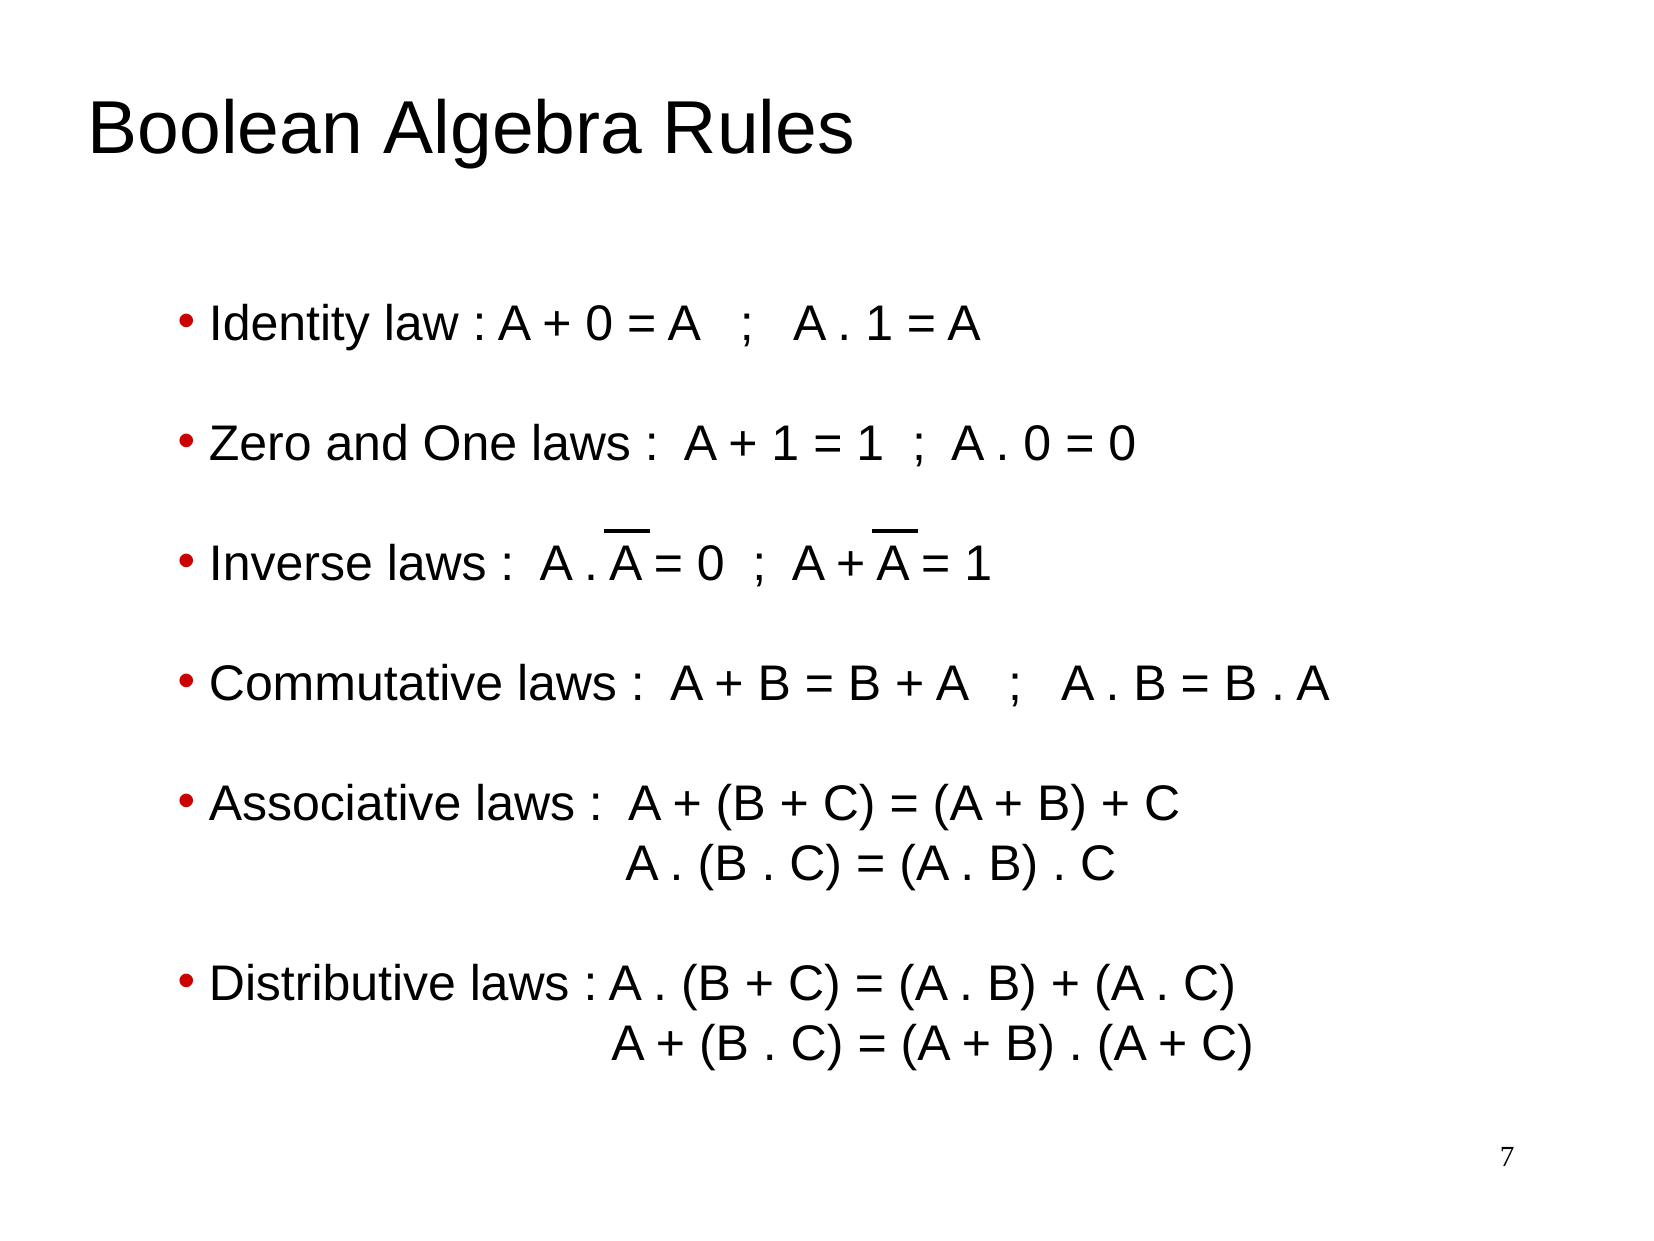

Boolean Algebra Rules
 Identity law : A + 0 = A ; A . 1 = A
 Zero and One laws : A + 1 = 1 ; A . 0 = 0
 Inverse laws : A . A = 0 ; A + A = 1
 Commutative laws : A + B = B + A ; A . B = B . A
 Associative laws : A + (B + C) = (A + B) + C
 A . (B . C) = (A . B) . C
 Distributive laws : A . (B + C) = (A . B) + (A . C)
 A + (B . C) = (A + B) . (A + C)